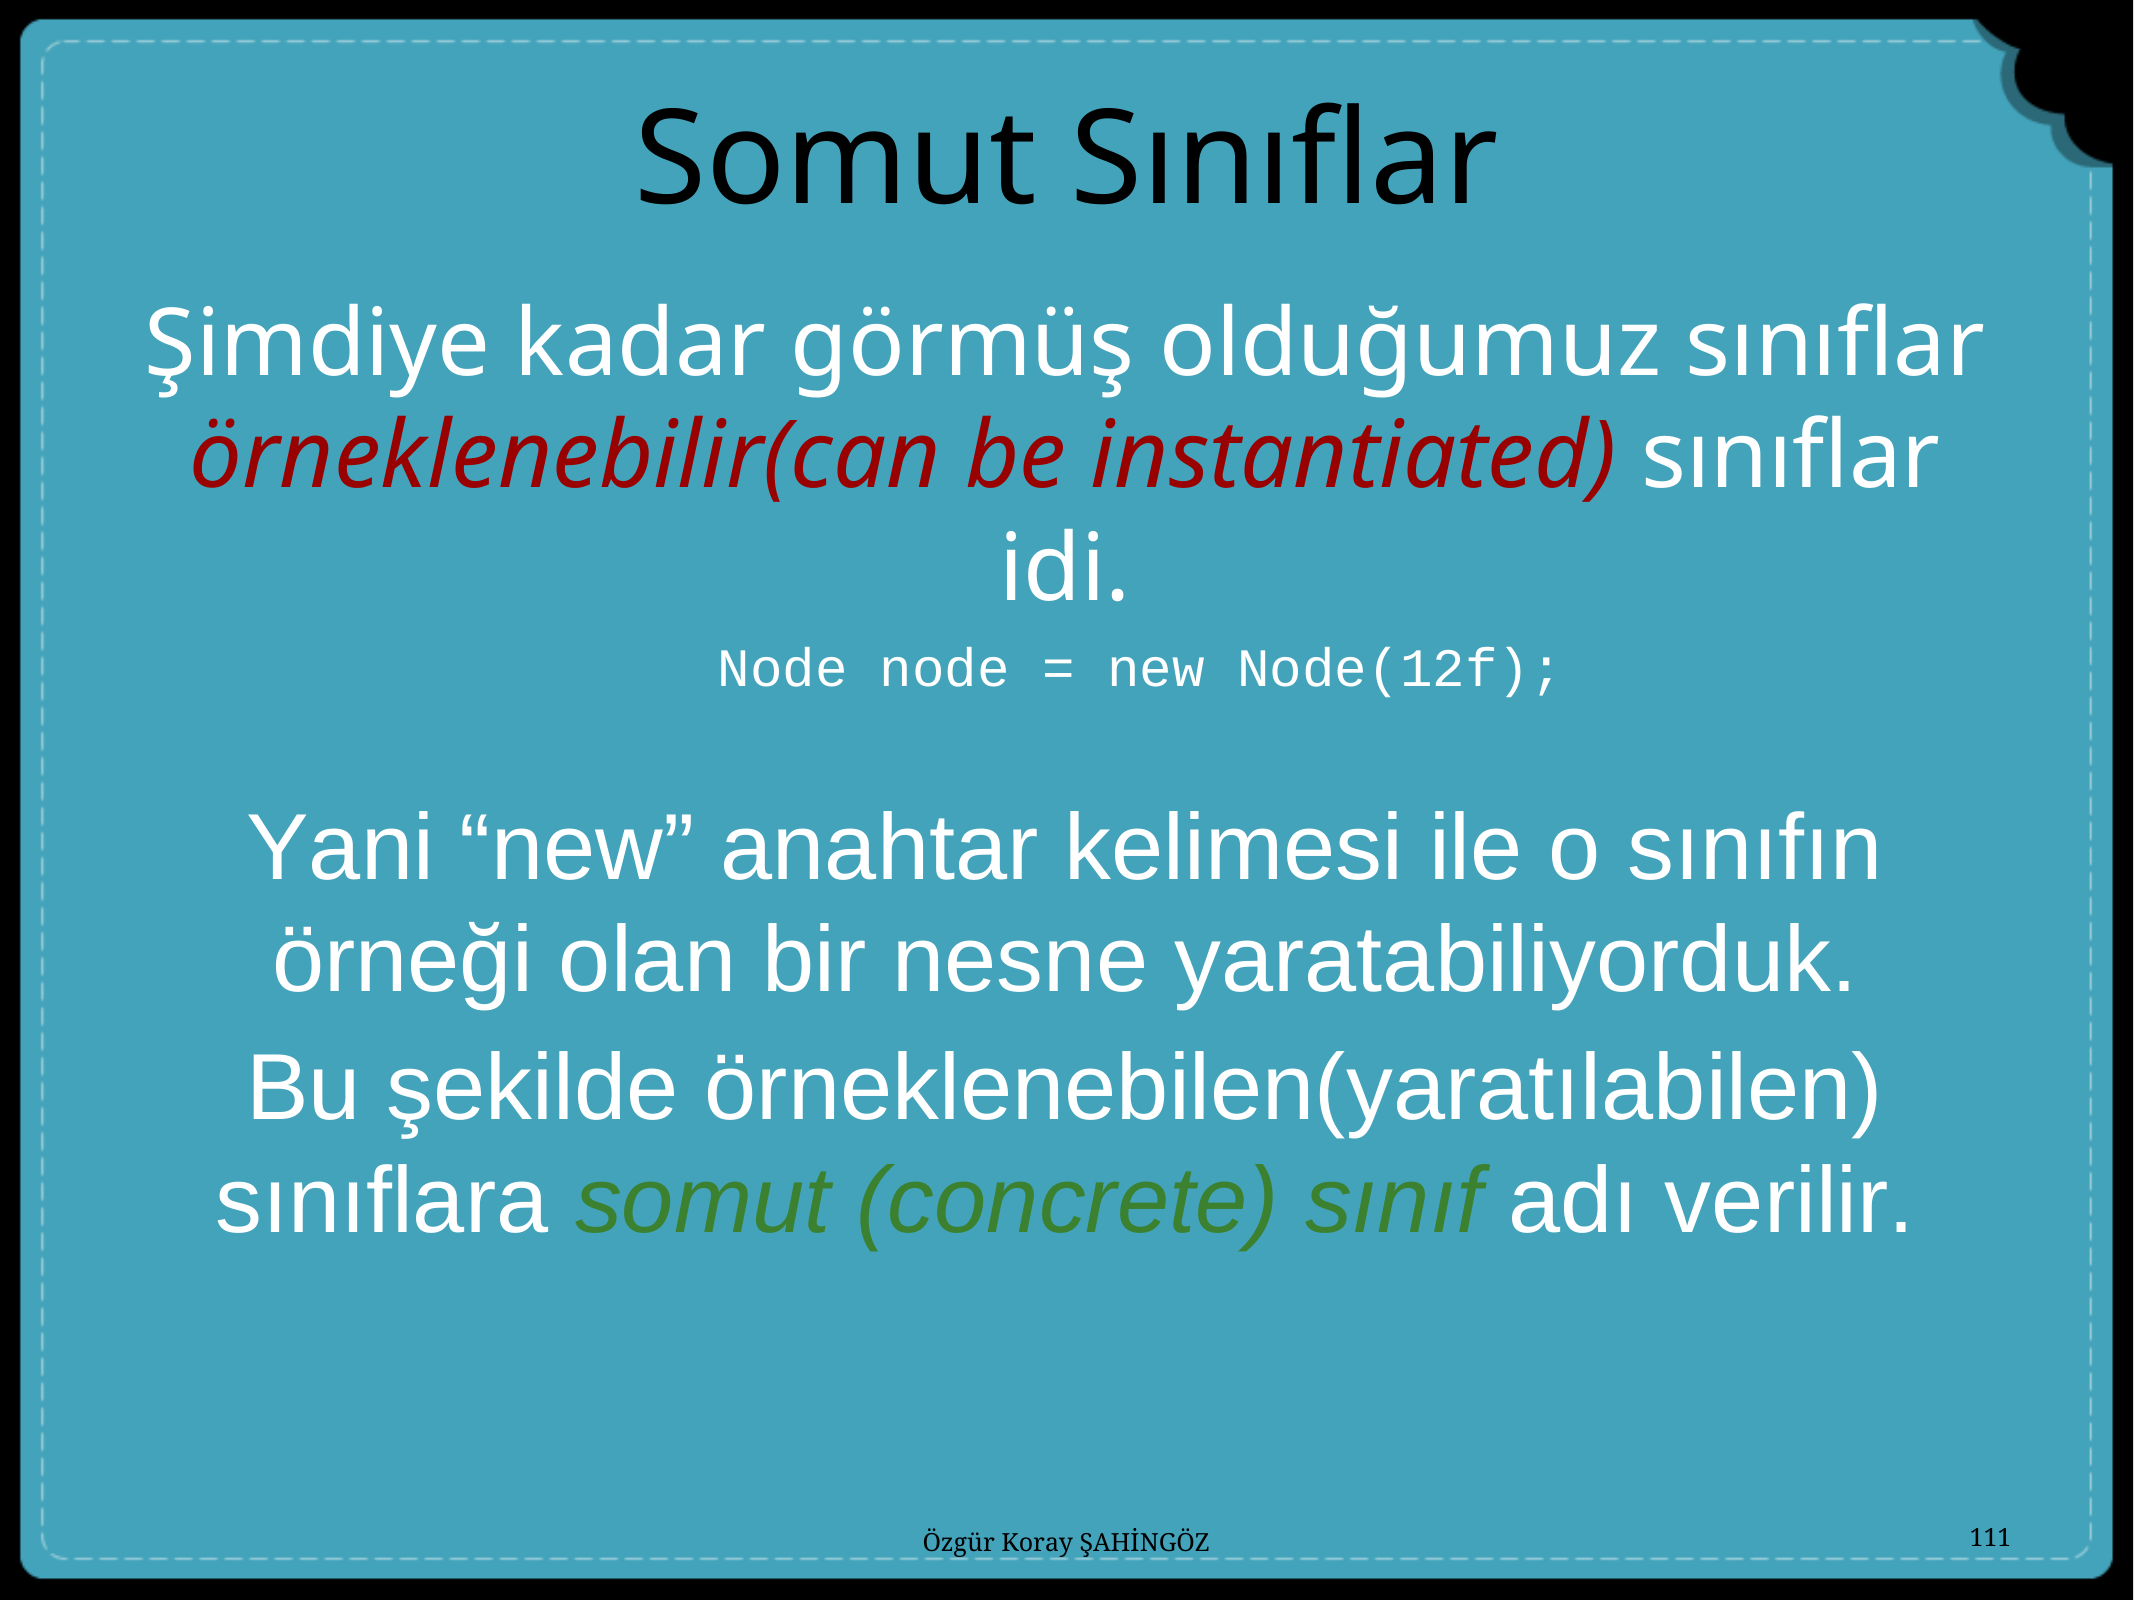

# Somut Sınıflar
Şimdiye kadar görmüş olduğumuz sınıflar örneklenebilir(can be instantiated) sınıflar idi.
		Node node = new Node(12f);
Yani “new” anahtar kelimesi ile o sınıfın örneği olan bir nesne yaratabiliyorduk.
Bu şekilde örneklenebilen(yaratılabilen) sınıflara somut (concrete) sınıf adı verilir.
Özgür Koray ŞAHİNGÖZ